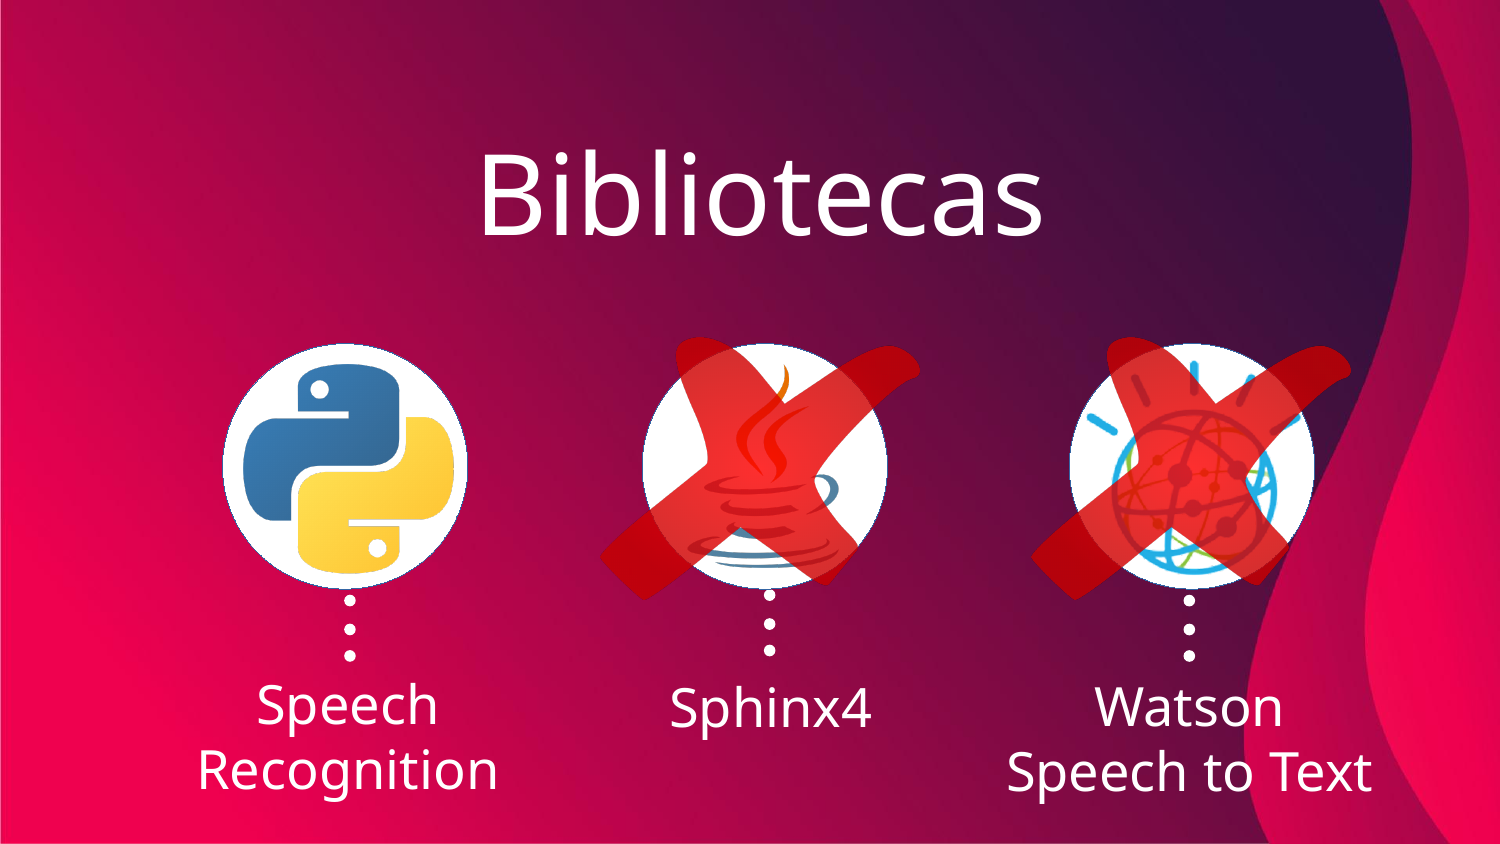

Bibliotecas
Speech
Recognition
Sphinx4
Watson
Speech to Text